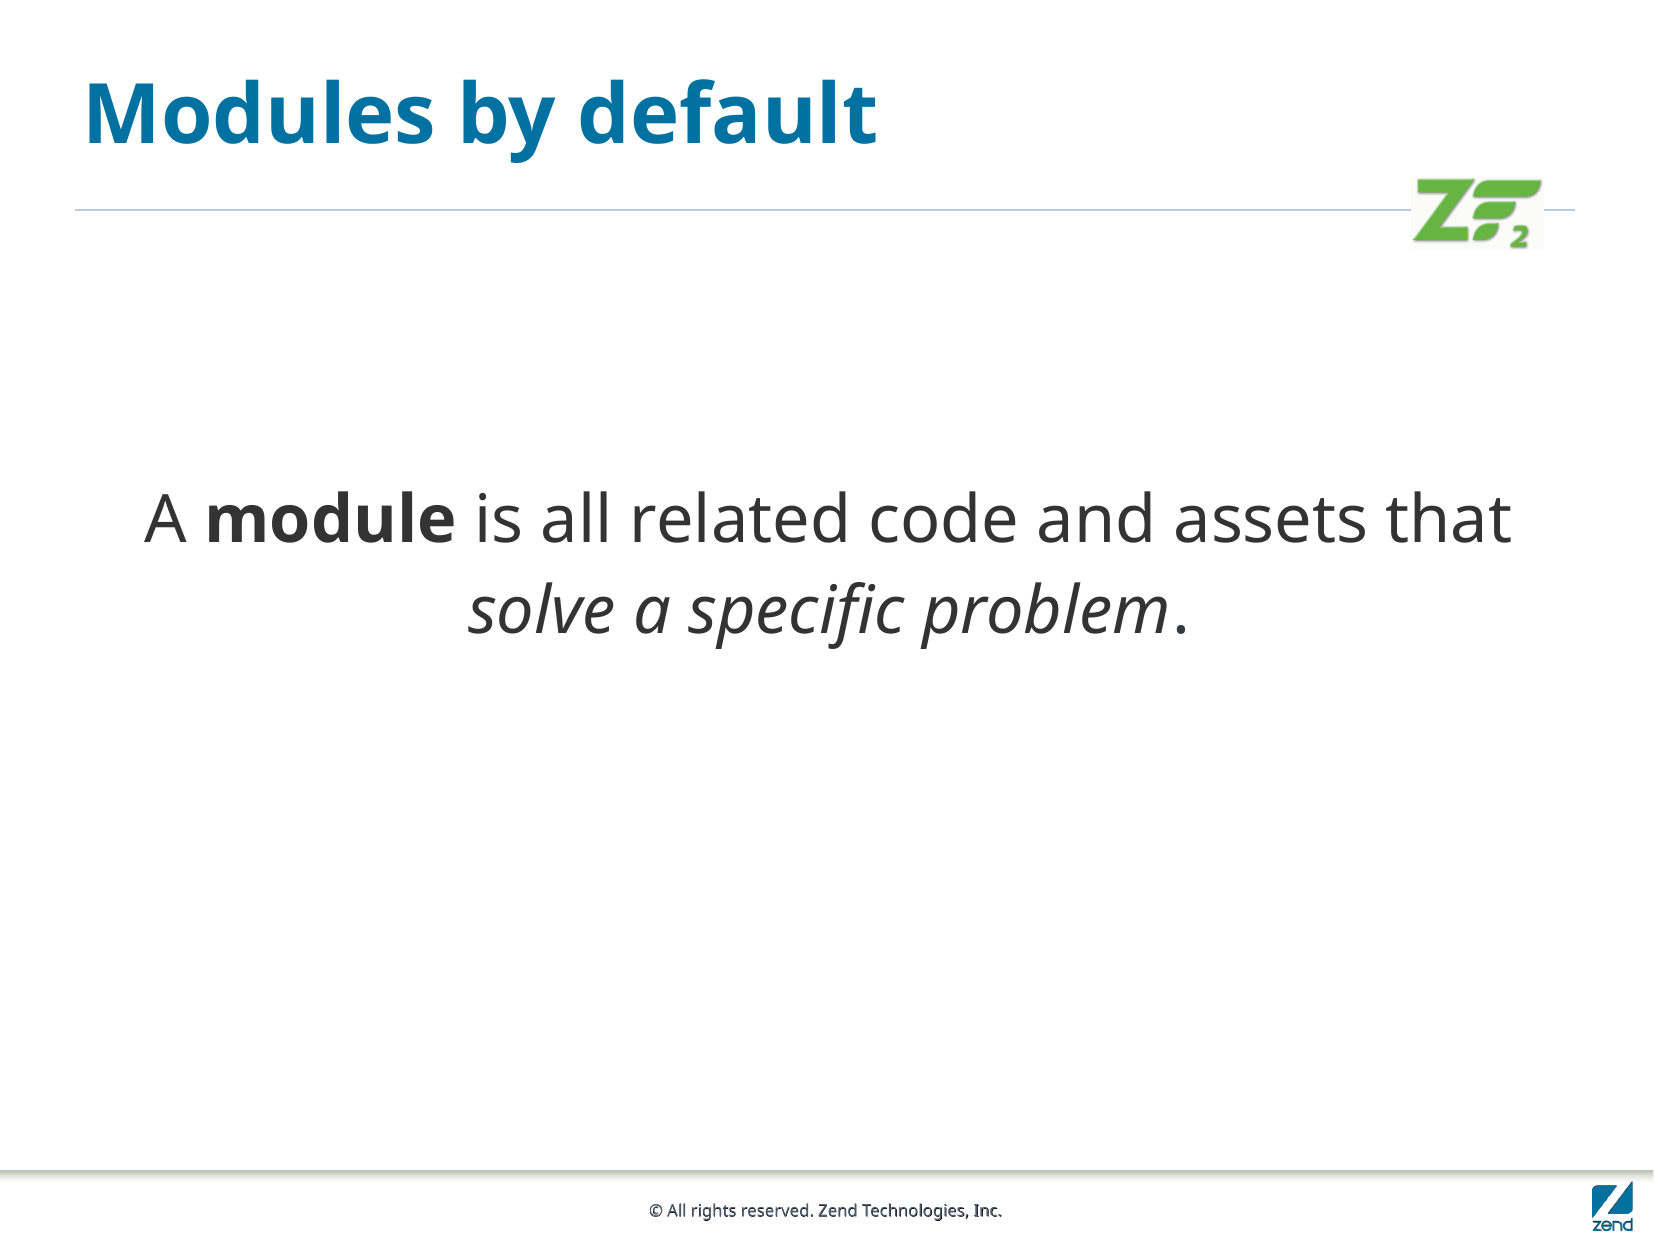

Modules by default
# A module is all related code and assets that solve a specific problem.